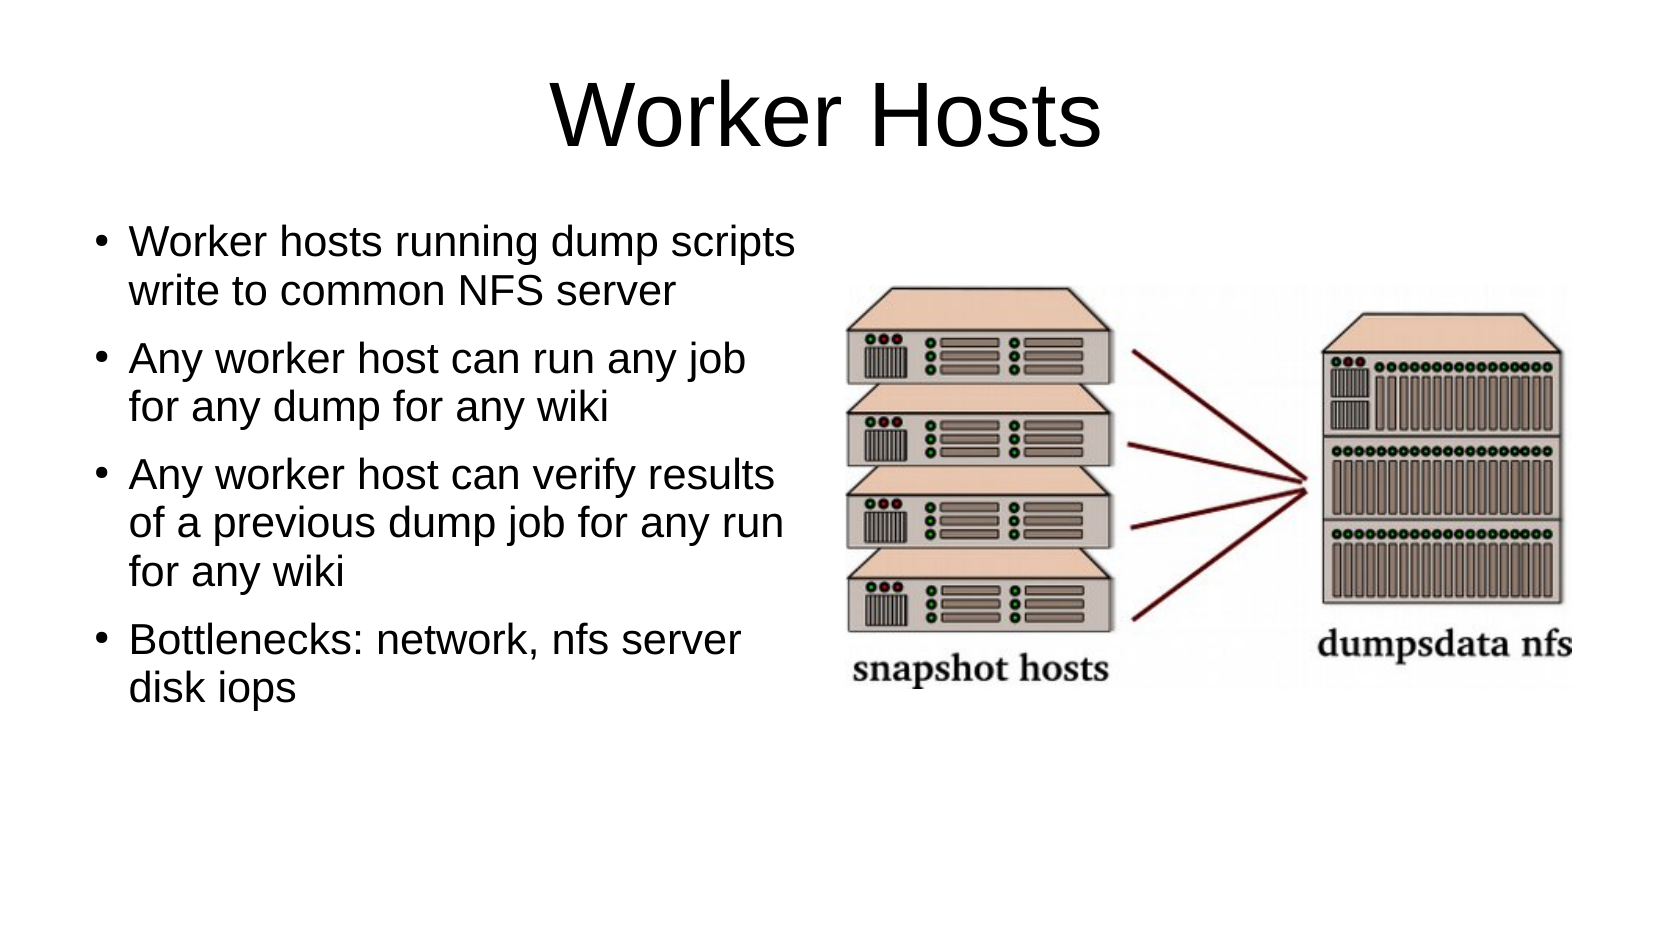

# Worker Hosts
Worker hosts running dump scripts write to common NFS server
Any worker host can run any job for any dump for any wiki
Any worker host can verify results of a previous dump job for any run for any wiki
Bottlenecks: network, nfs server disk iops